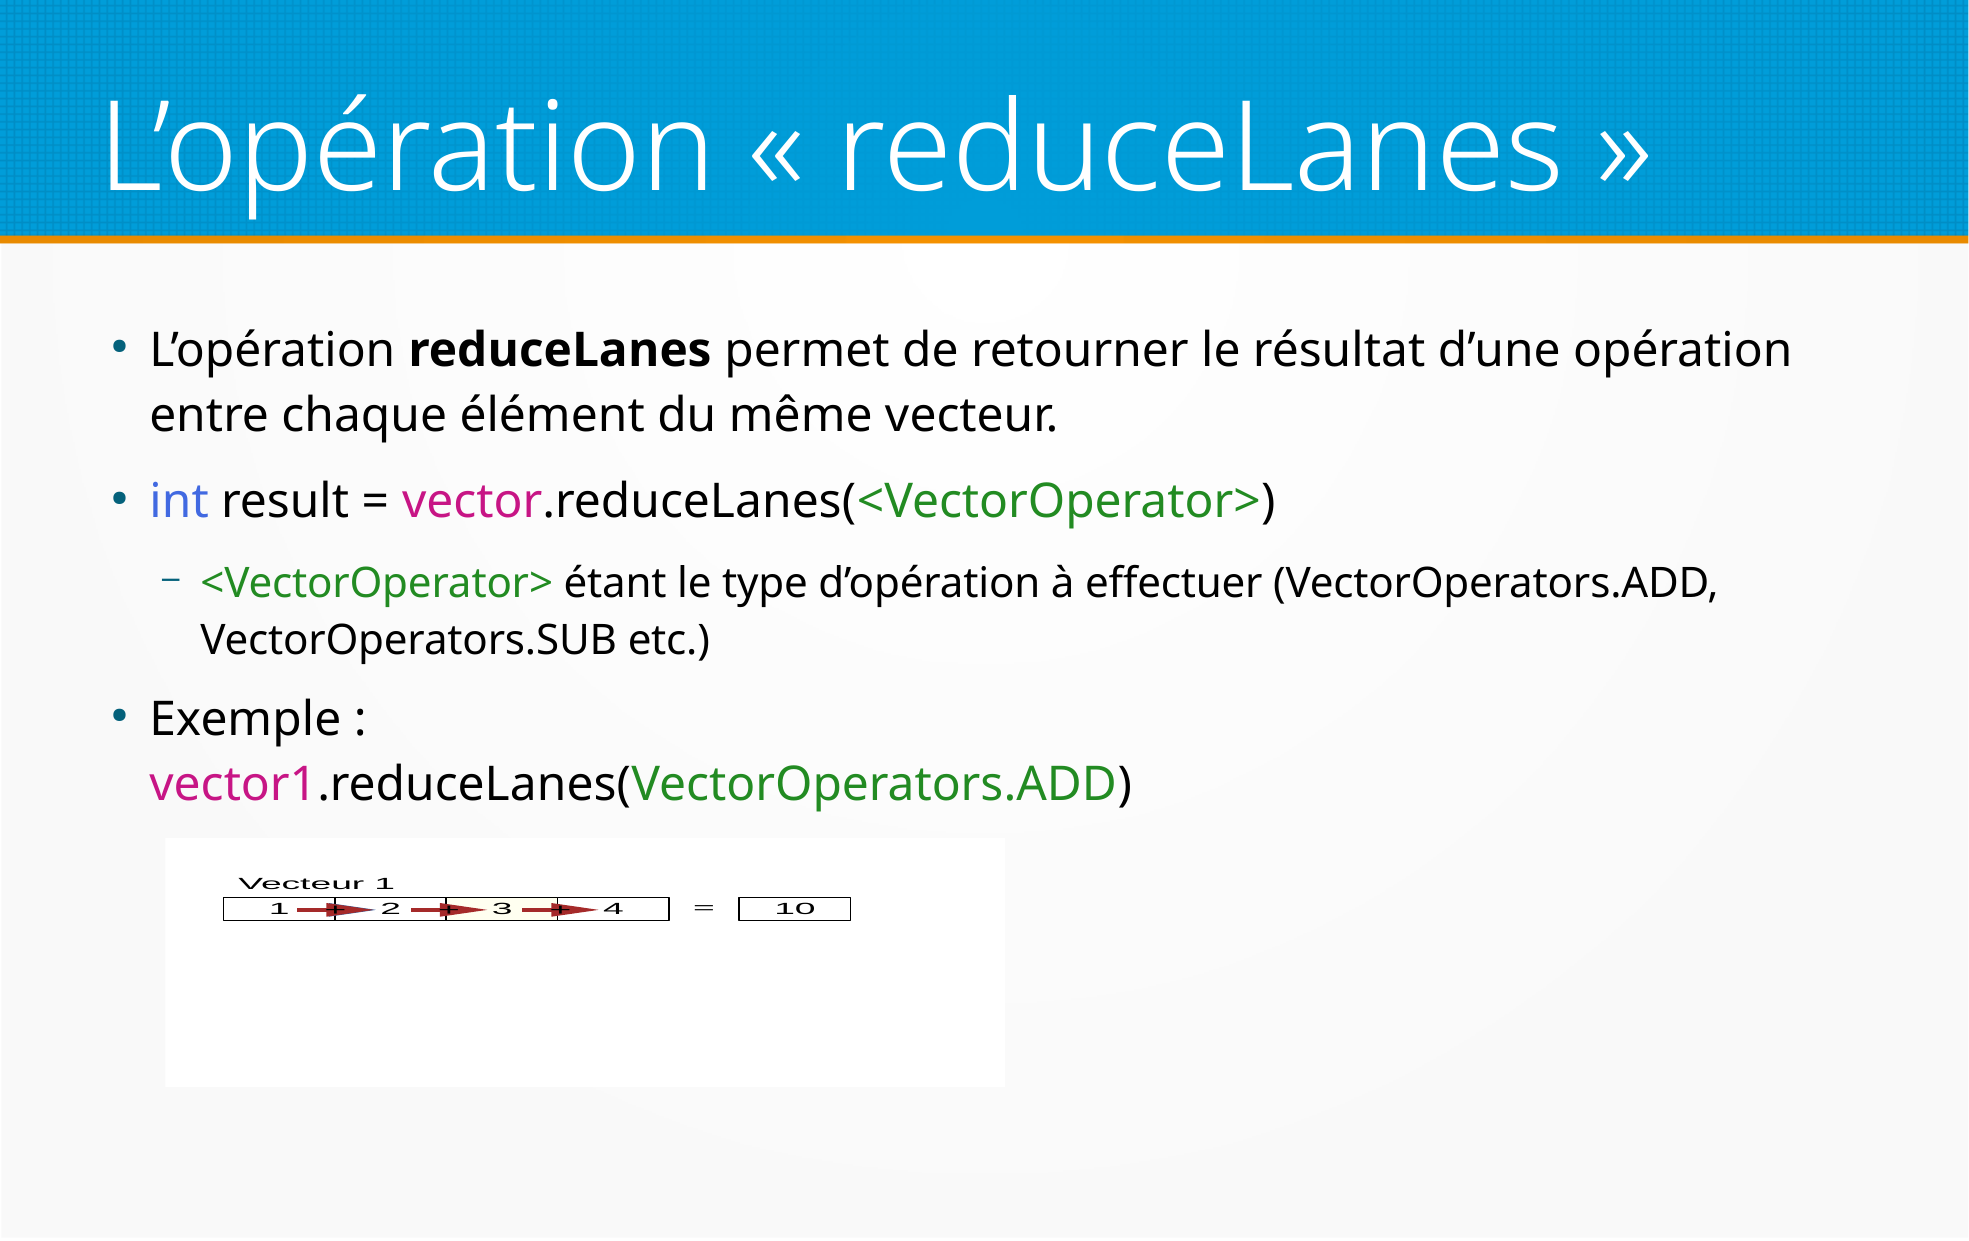

# L’opération « reduceLanes »
L’opération reduceLanes permet de retourner le résultat d’une opération entre chaque élément du même vecteur.
int result = vector.reduceLanes(<VectorOperator>)
<VectorOperator> étant le type d’opération à effectuer (VectorOperators.ADD, VectorOperators.SUB etc.)
Exemple :
vector1.reduceLanes(VectorOperators.ADD)